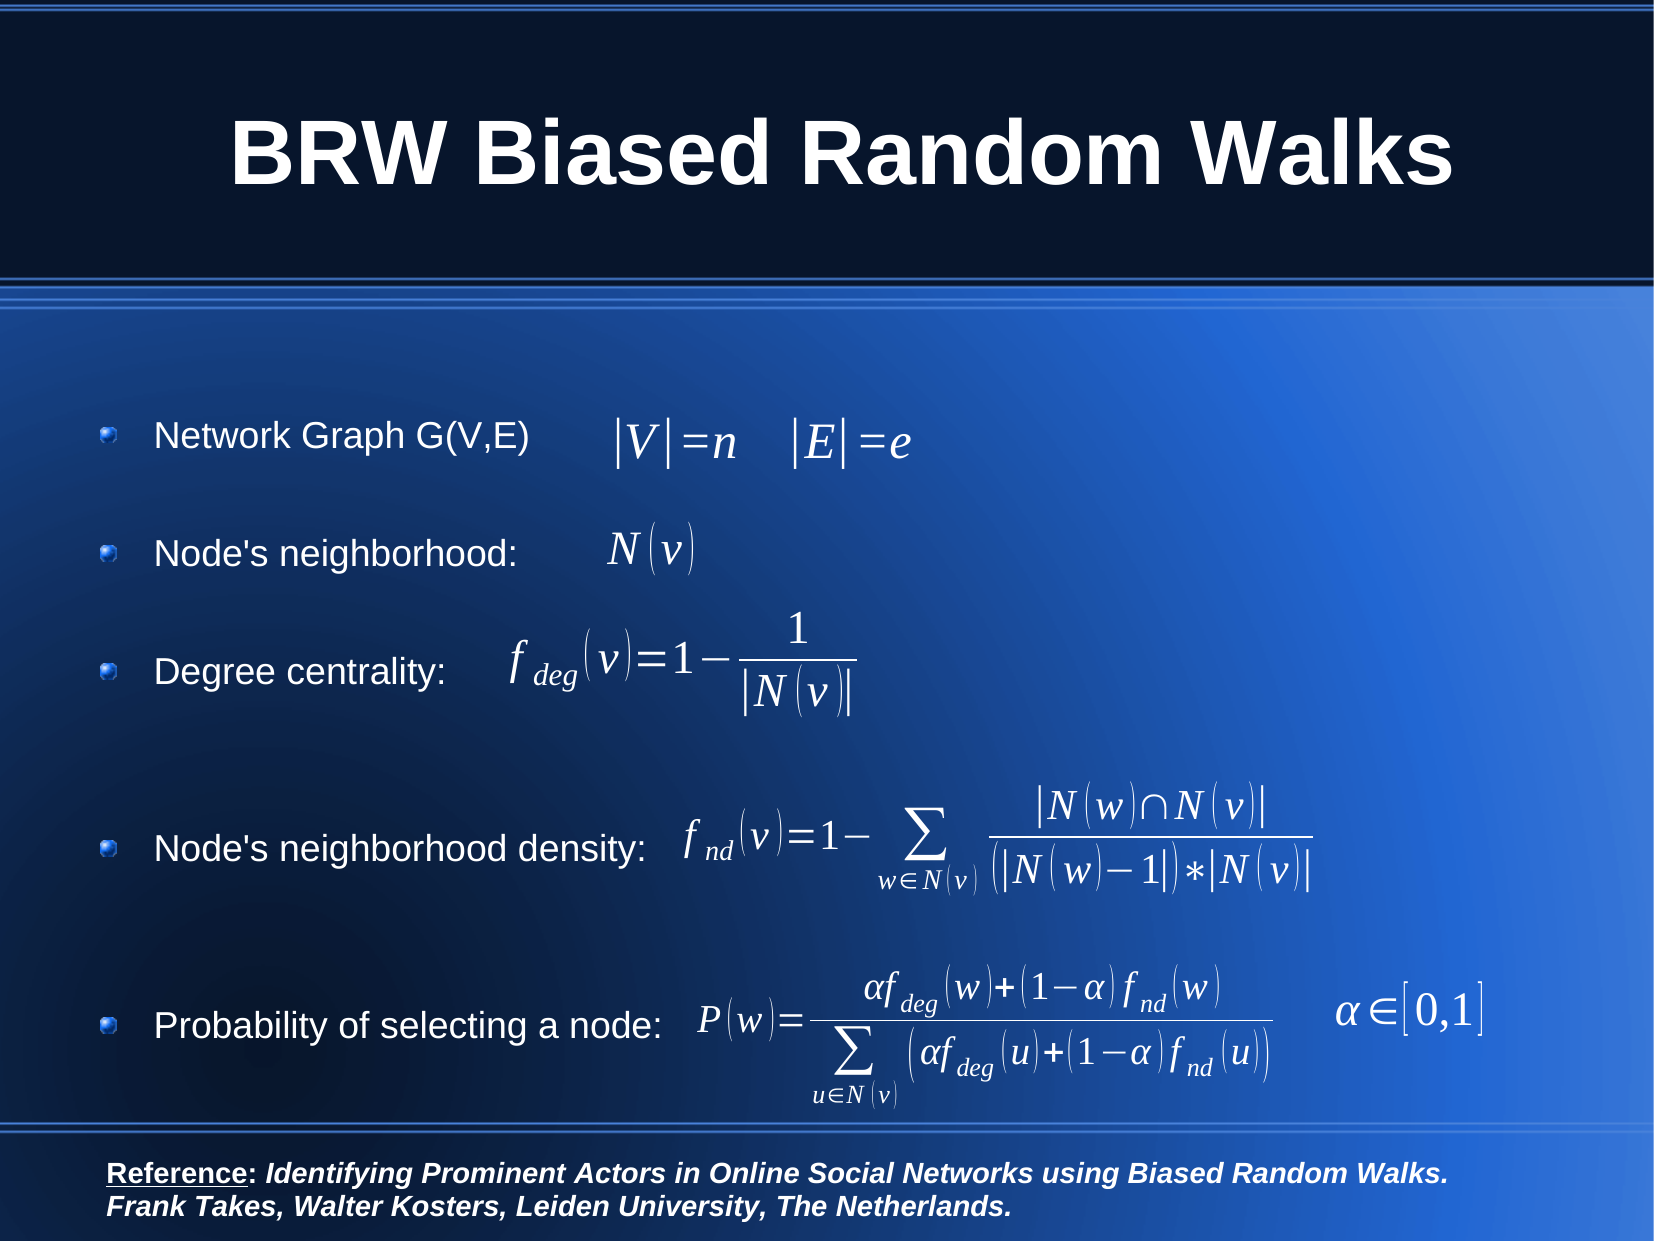

# BRW Biased Random Walks
Network Graph G(V,E)
Node's neighborhood:
Degree centrality:
Node's neighborhood density:
Probability of selecting a node:
Reference: Identifying Prominent Actors in Online Social Networks using Biased Random Walks. Frank Takes, Walter Kosters, Leiden University, The Netherlands.